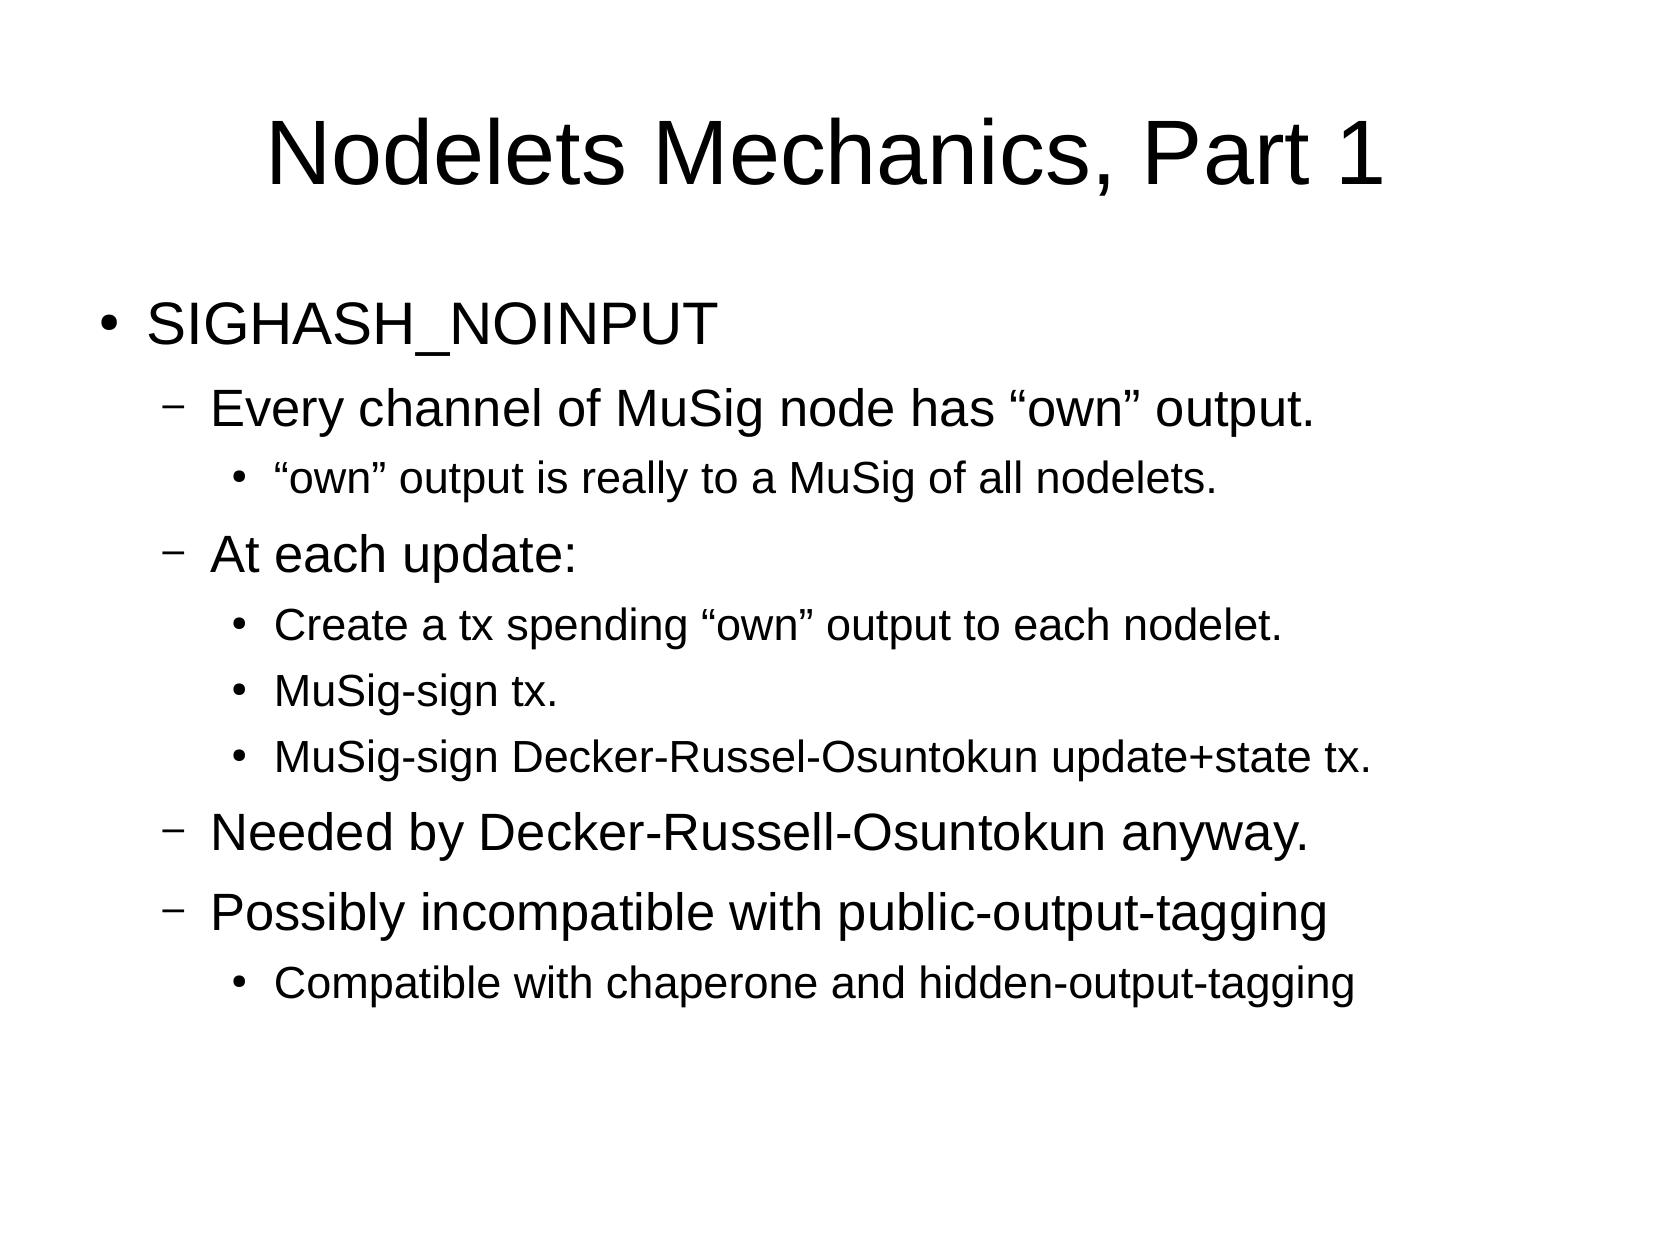

# Nodelets Mechanics, Part 1
SIGHASH_NOINPUT
Every channel of MuSig node has “own” output.
“own” output is really to a MuSig of all nodelets.
At each update:
Create a tx spending “own” output to each nodelet.
MuSig-sign tx.
MuSig-sign Decker-Russel-Osuntokun update+state tx.
Needed by Decker-Russell-Osuntokun anyway.
Possibly incompatible with public-output-tagging
Compatible with chaperone and hidden-output-tagging